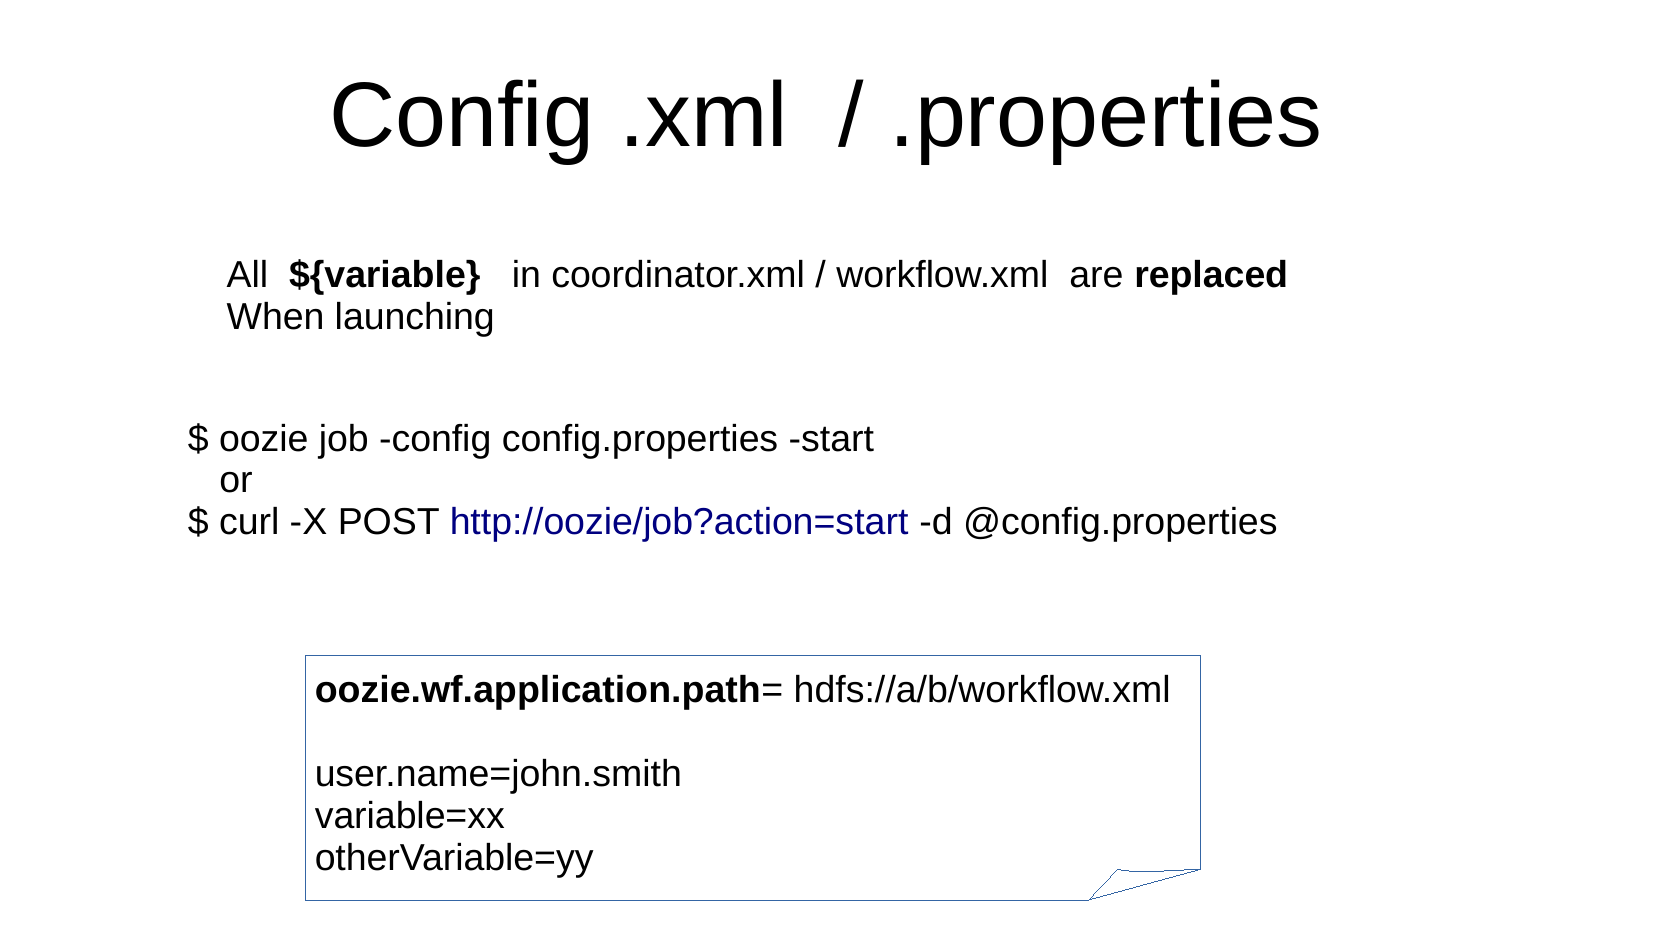

# Config .xml / .properties
All ${variable} in coordinator.xml / workflow.xml are replaced
When launching
$ oozie job -config config.properties -start
 or
$ curl -X POST http://oozie/job?action=start -d @config.properties
oozie.wf.application.path= hdfs://a/b/workflow.xml
user.name=john.smith
variable=xx
otherVariable=yy